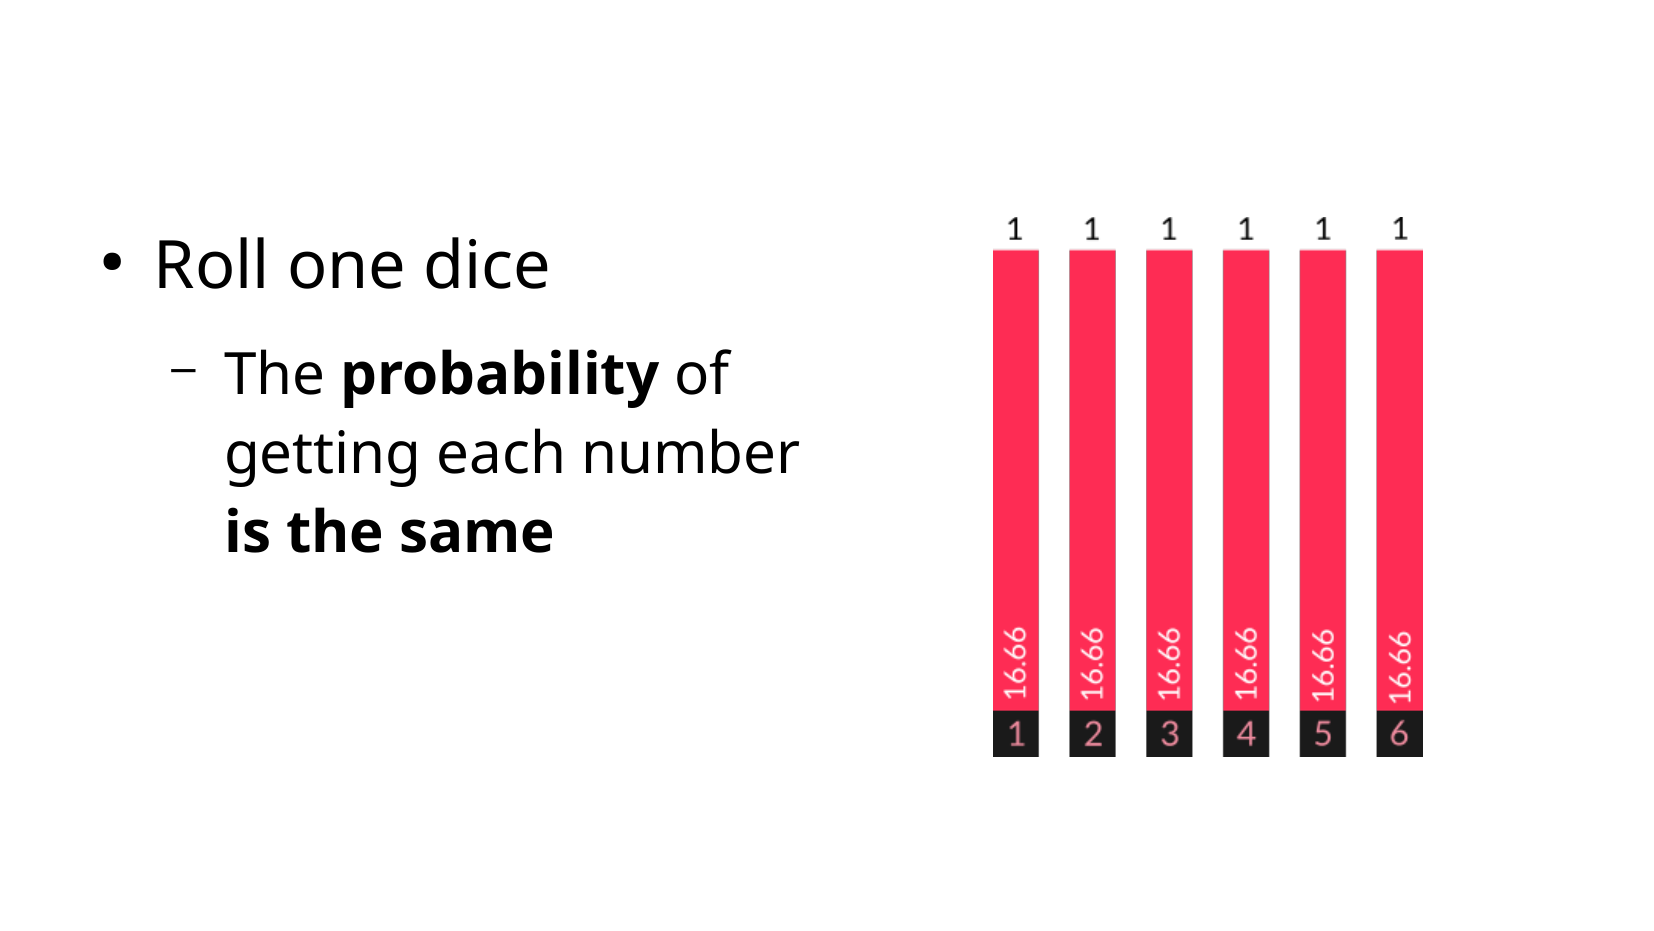

#
Roll one dice
The probability of getting each number is the same